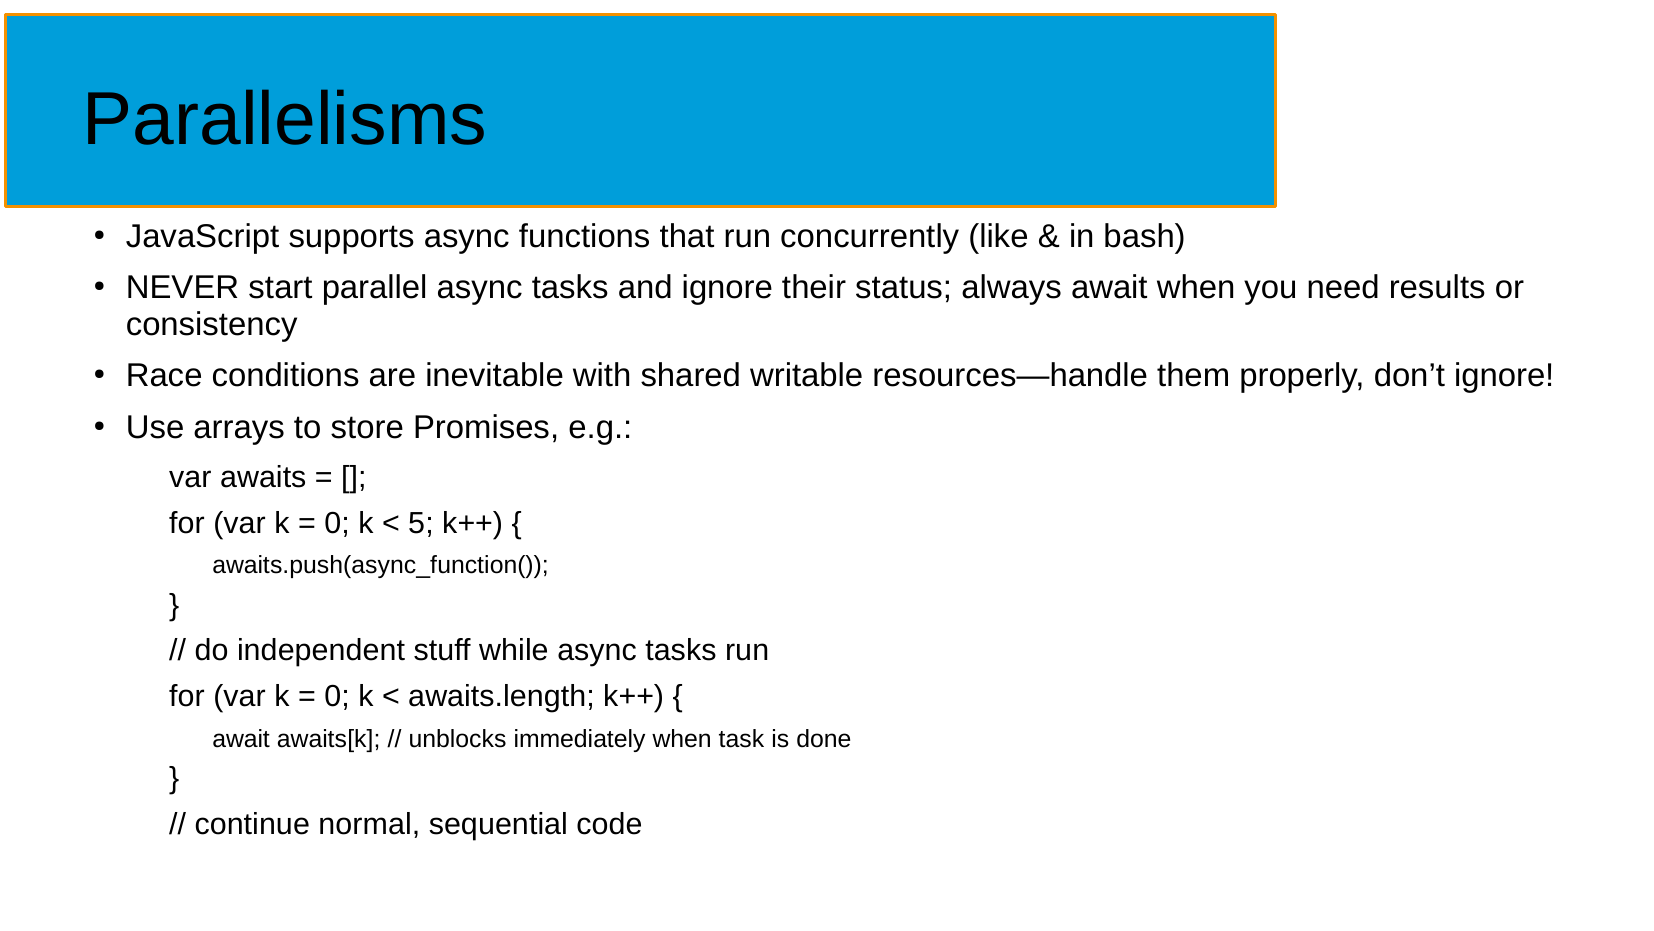

# Parallelisms
JavaScript supports async functions that run concurrently (like & in bash)
NEVER start parallel async tasks and ignore their status; always await when you need results or consistency
Race conditions are inevitable with shared writable resources—handle them properly, don’t ignore!
Use arrays to store Promises, e.g.:
var awaits = [];
for (var k = 0; k < 5; k++) {
awaits.push(async_function());
}
// do independent stuff while async tasks run
for (var k = 0; k < awaits.length; k++) {
await awaits[k]; // unblocks immediately when task is done
}
// continue normal, sequential code